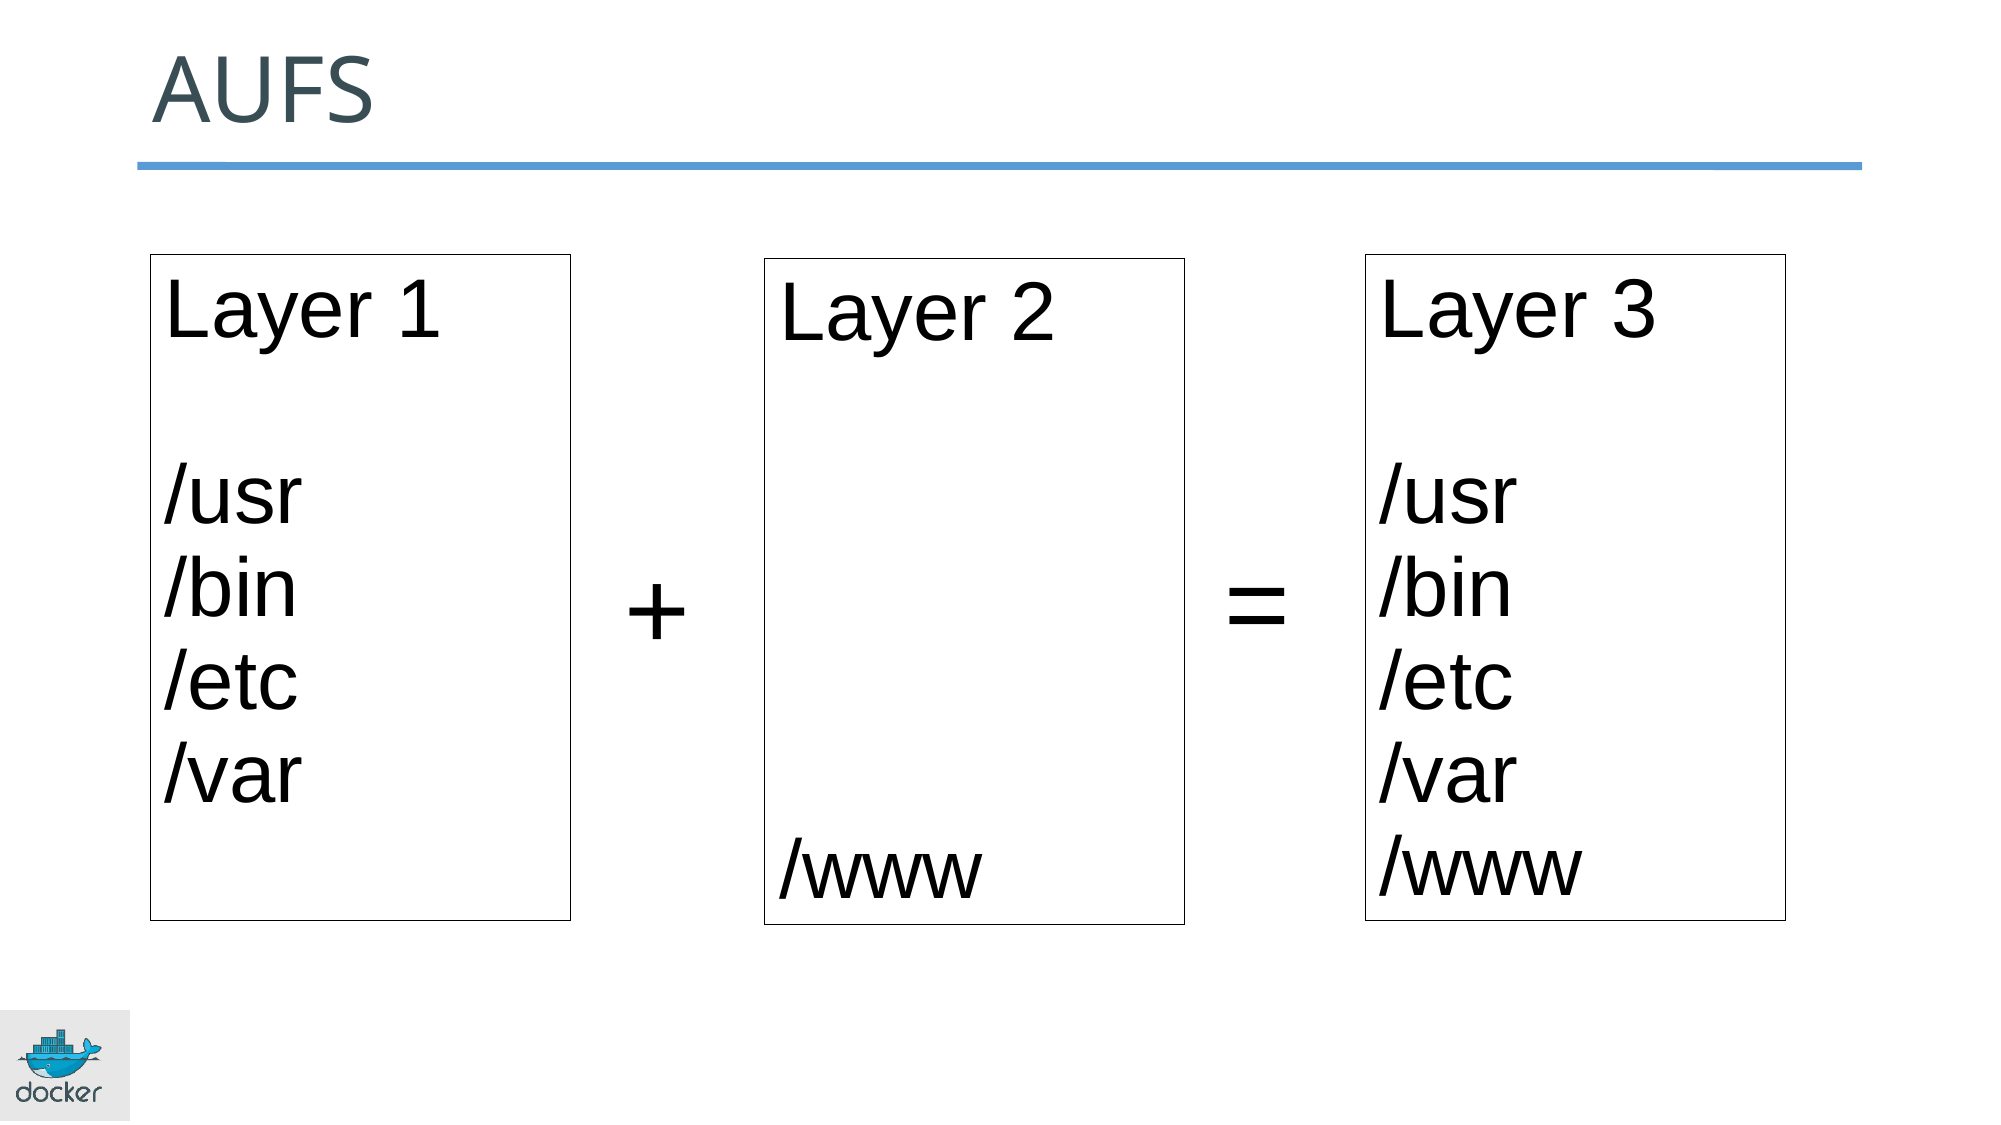

AUFS
Layer 1
/usr
/bin
/etc
/var
Layer 3
/usr
/bin
/etc
/var
/www
Layer 2
/www
=
+